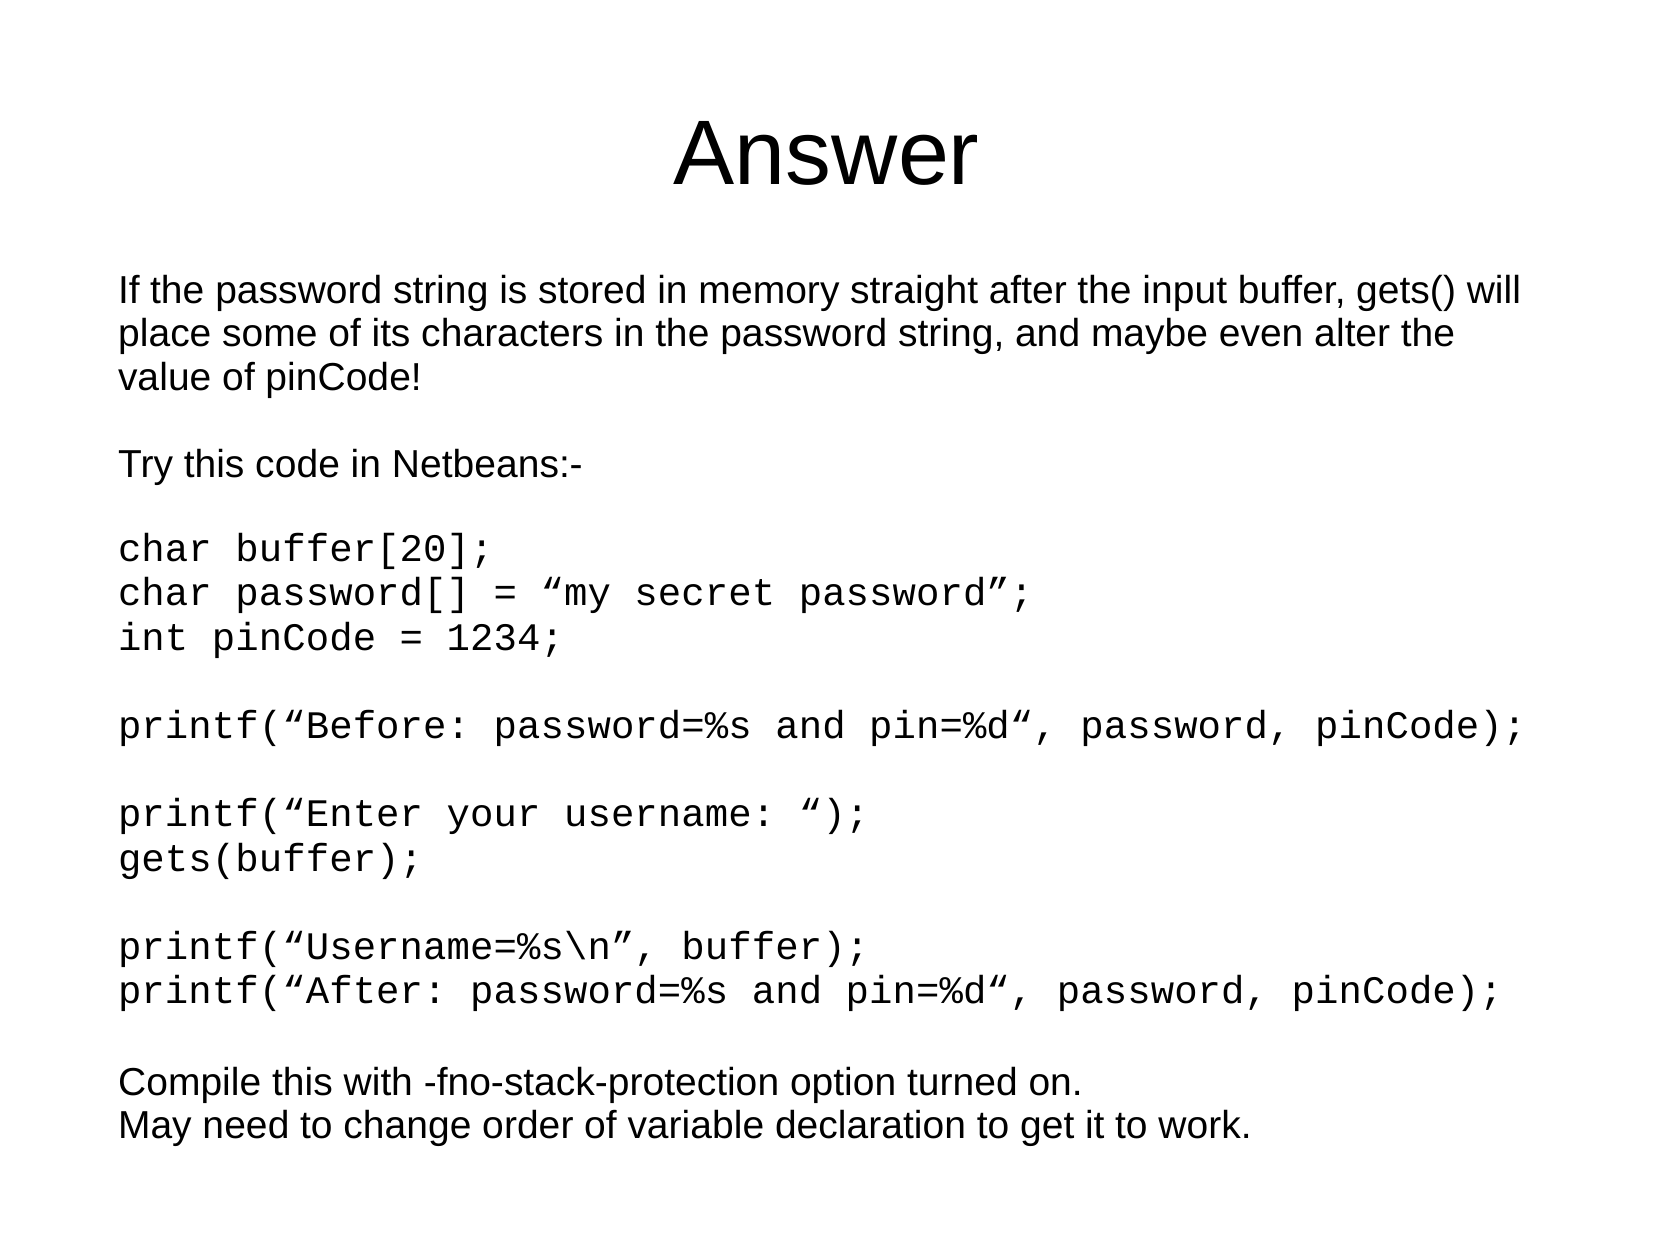

# Answer
If the password string is stored in memory straight after the input buffer, gets() will place some of its characters in the password string, and maybe even alter the value of pinCode!
Try this code in Netbeans:-
char buffer[20];
char password[] = “my secret password”;
int pinCode = 1234;
printf(“Before: password=%s and pin=%d“, password, pinCode);
printf(“Enter your username: “);
gets(buffer);
printf(“Username=%s\n”, buffer);
printf(“After: password=%s and pin=%d“, password, pinCode);
Compile this with -fno-stack-protection option turned on.
May need to change order of variable declaration to get it to work.